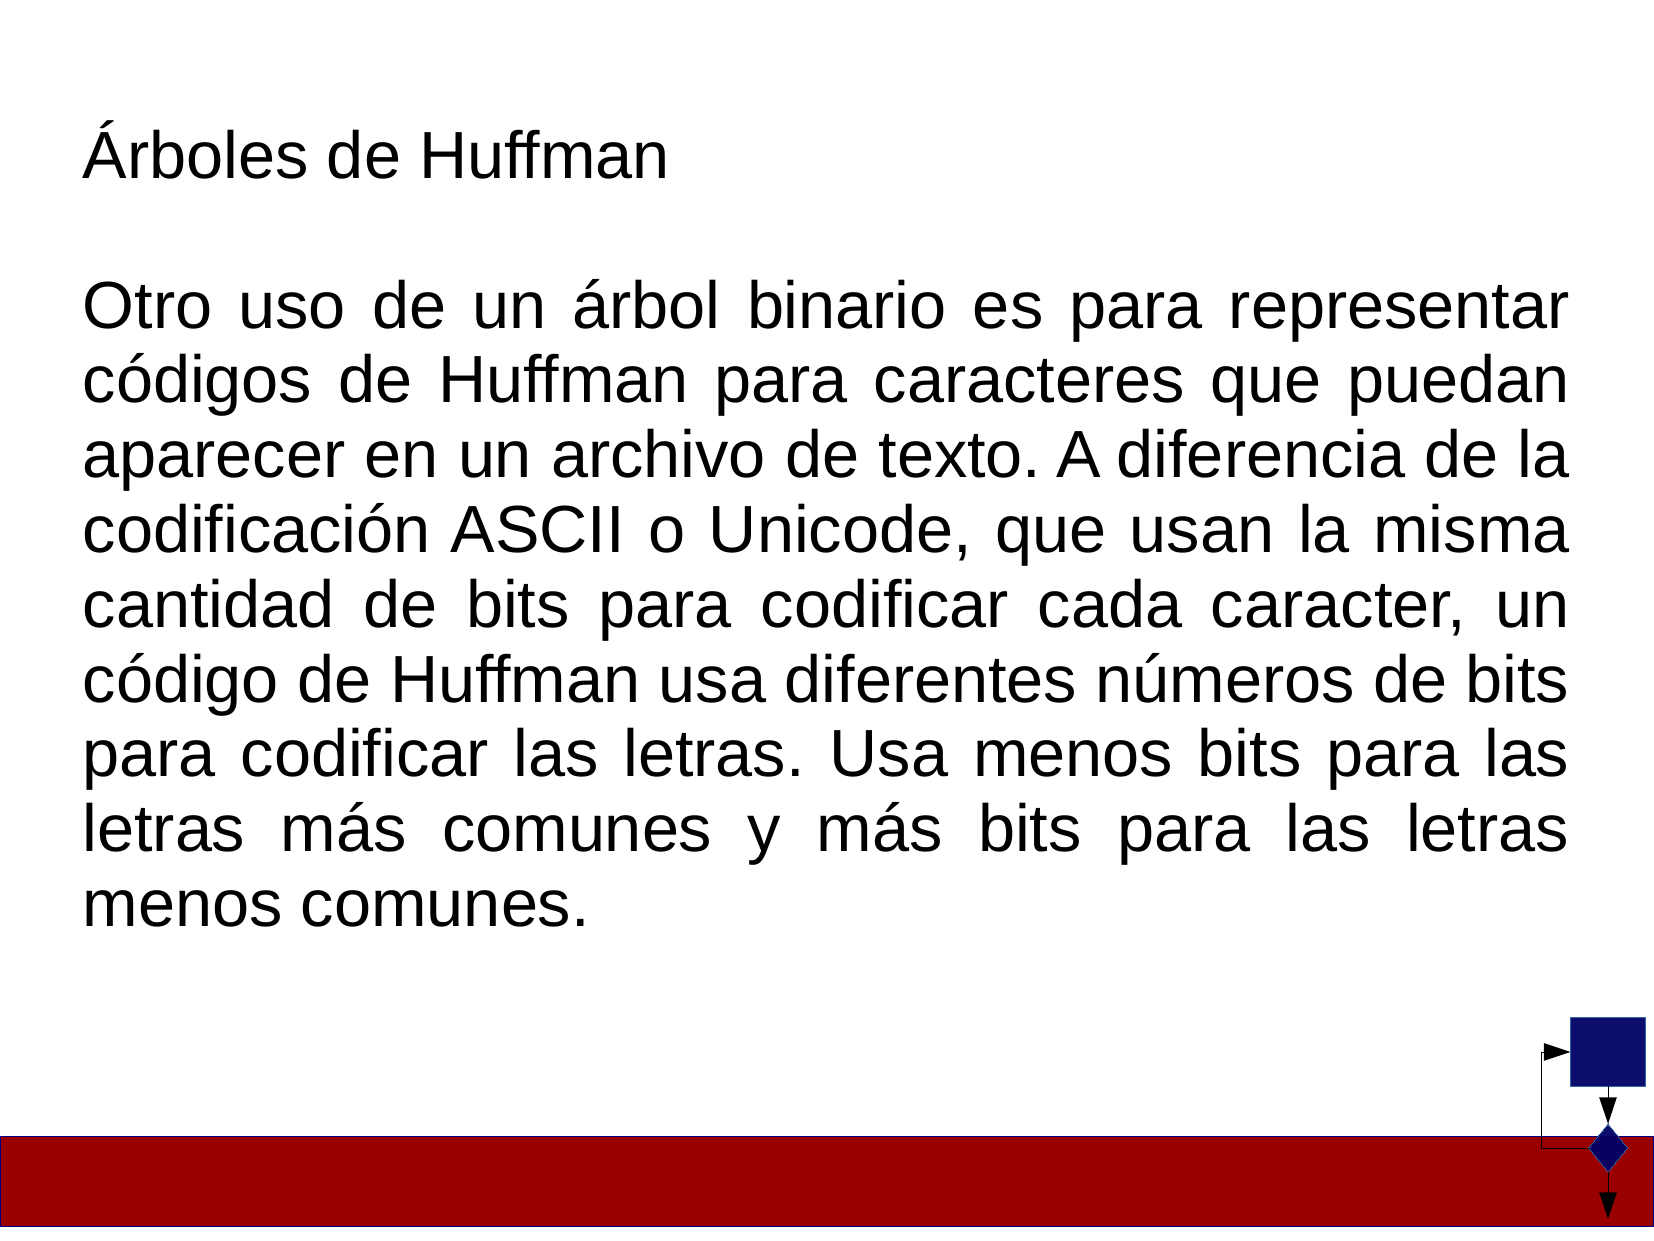

# Árboles de Huffman
Otro uso de un árbol binario es para representar códigos de Huffman para caracteres que puedan aparecer en un archivo de texto. A diferencia de la codificación ASCII o Unicode, que usan la misma cantidad de bits para codificar cada caracter, un código de Huffman usa diferentes números de bits para codificar las letras. Usa menos bits para las letras más comunes y más bits para las letras menos comunes.